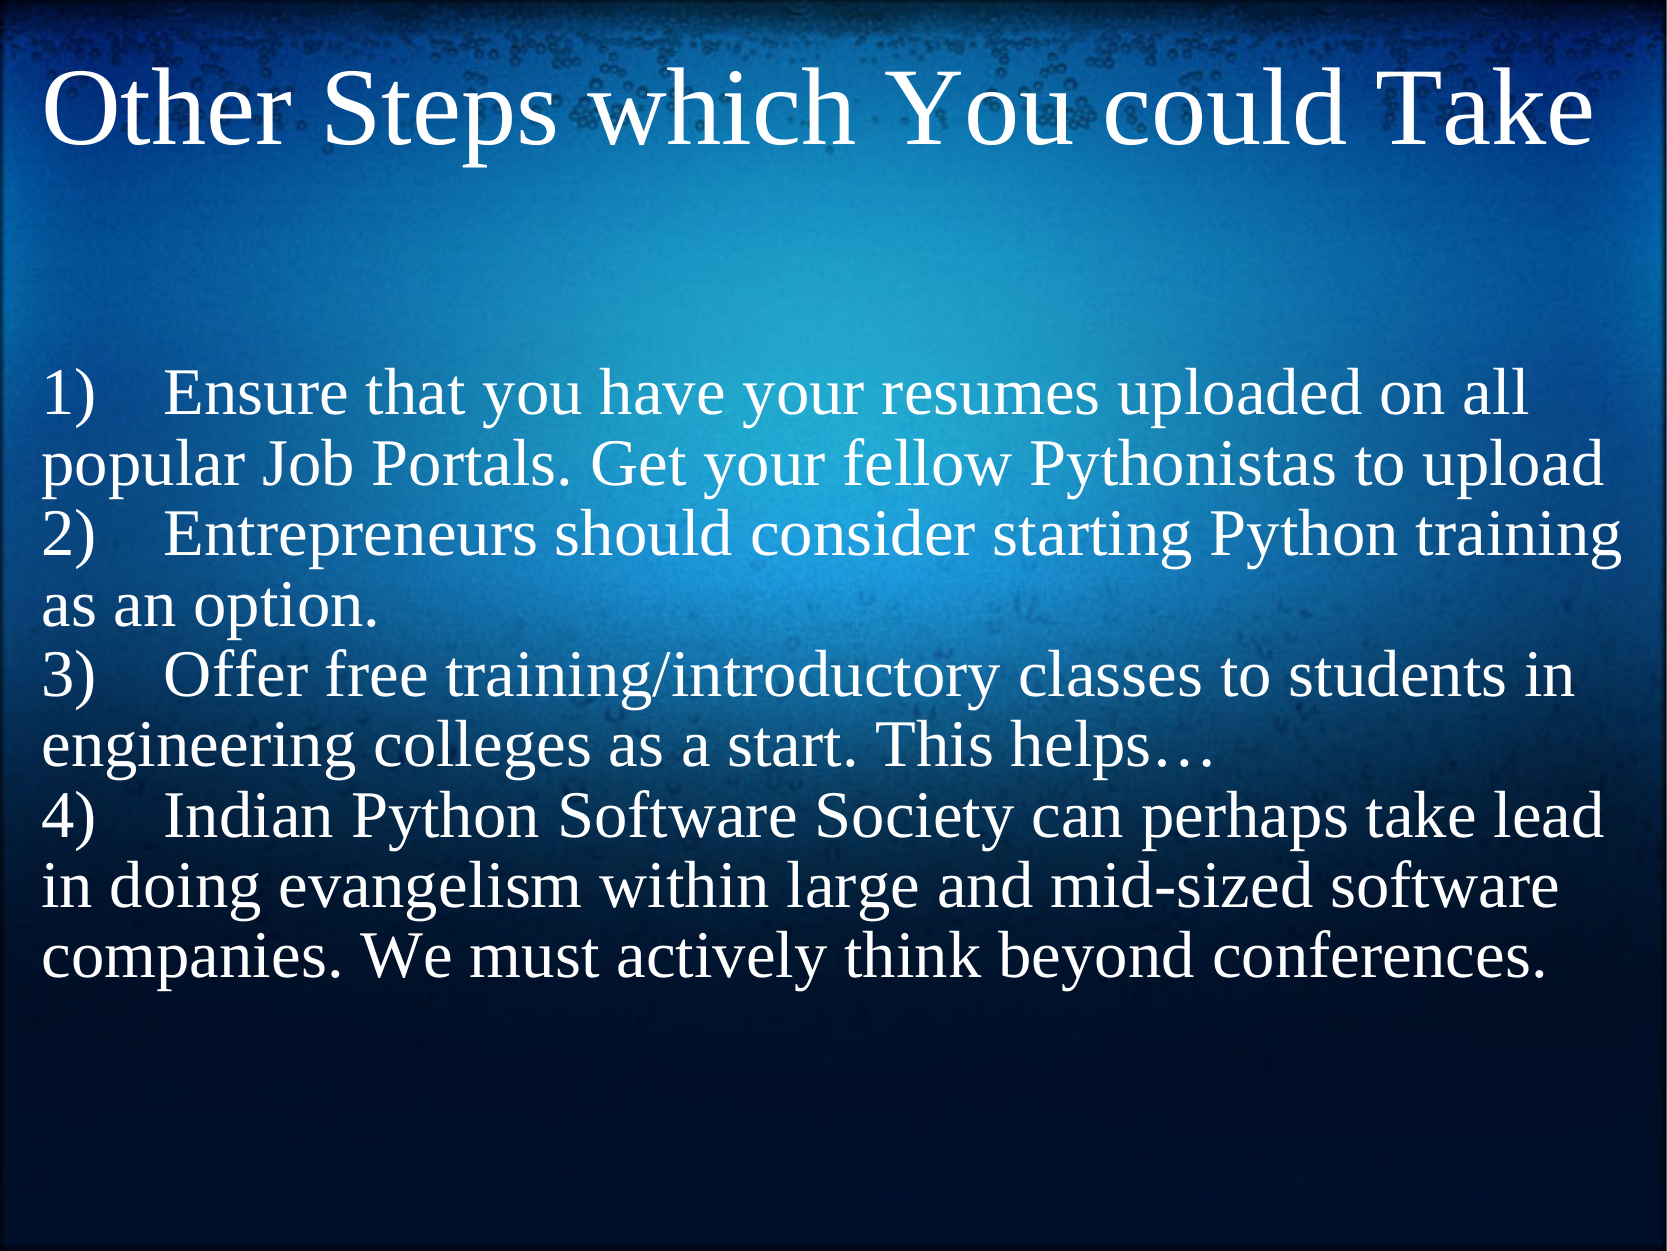

# Other Steps which You could Take
1)    Ensure that you have your resumes uploaded on all popular Job Portals. Get your fellow Pythonistas to upload
2)    Entrepreneurs should consider starting Python training as an option.
3)    Offer free training/introductory classes to students in engineering colleges as a start. This helps…
4)    Indian Python Software Society can perhaps take lead in doing evangelism within large and mid-sized software companies. We must actively think beyond conferences.